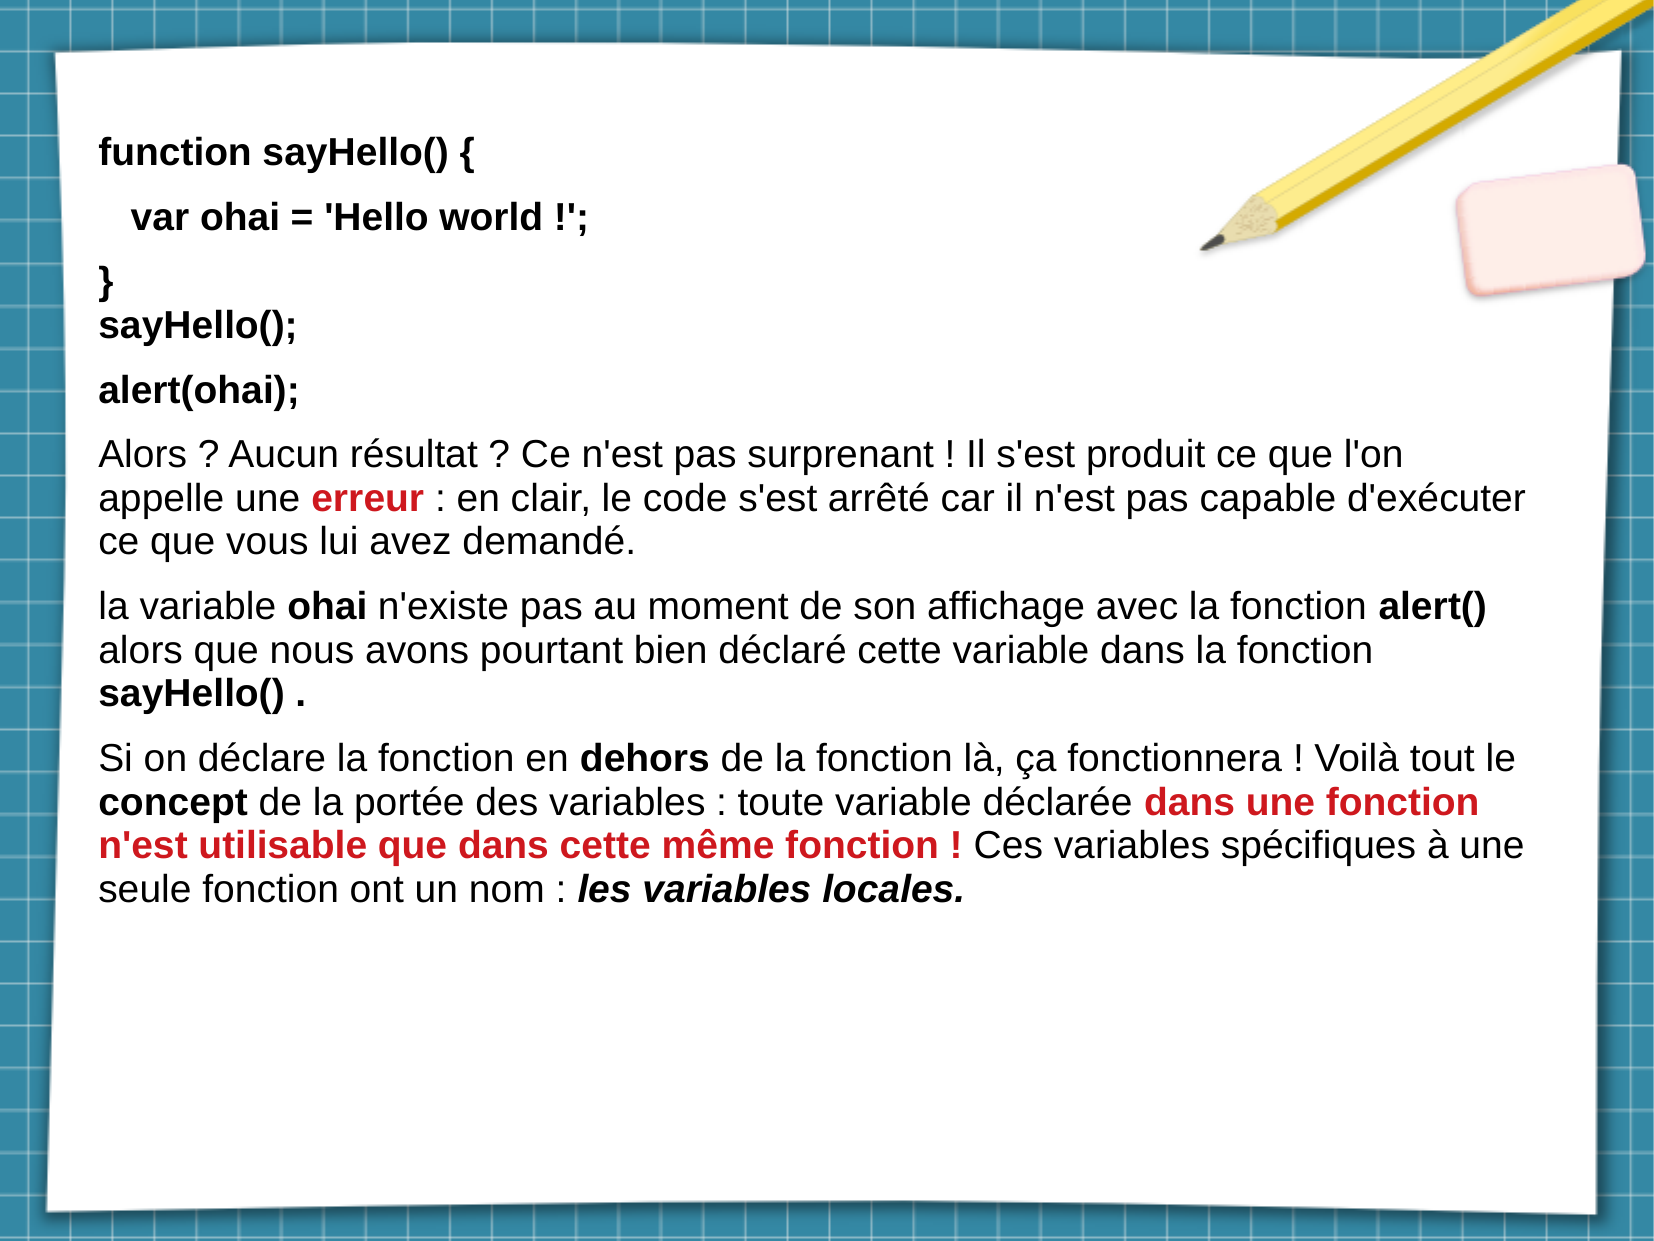

# function sayHello() {
 var ohai = 'Hello world !';
}
sayHello();
alert(ohai);
Alors ? Aucun résultat ? Ce n'est pas surprenant ! Il s'est produit ce que l'on appelle une erreur : en clair, le code s'est arrêté car il n'est pas capable d'exécuter ce que vous lui avez demandé.
la variable ohai n'existe pas au moment de son affichage avec la fonction alert() alors que nous avons pourtant bien déclaré cette variable dans la fonction sayHello() .
Si on déclare la fonction en dehors de la fonction là, ça fonctionnera ! Voilà tout le concept de la portée des variables : toute variable déclarée dans une fonction n'est utilisable que dans cette même fonction ! Ces variables spécifiques à une seule fonction ont un nom : les variables locales.